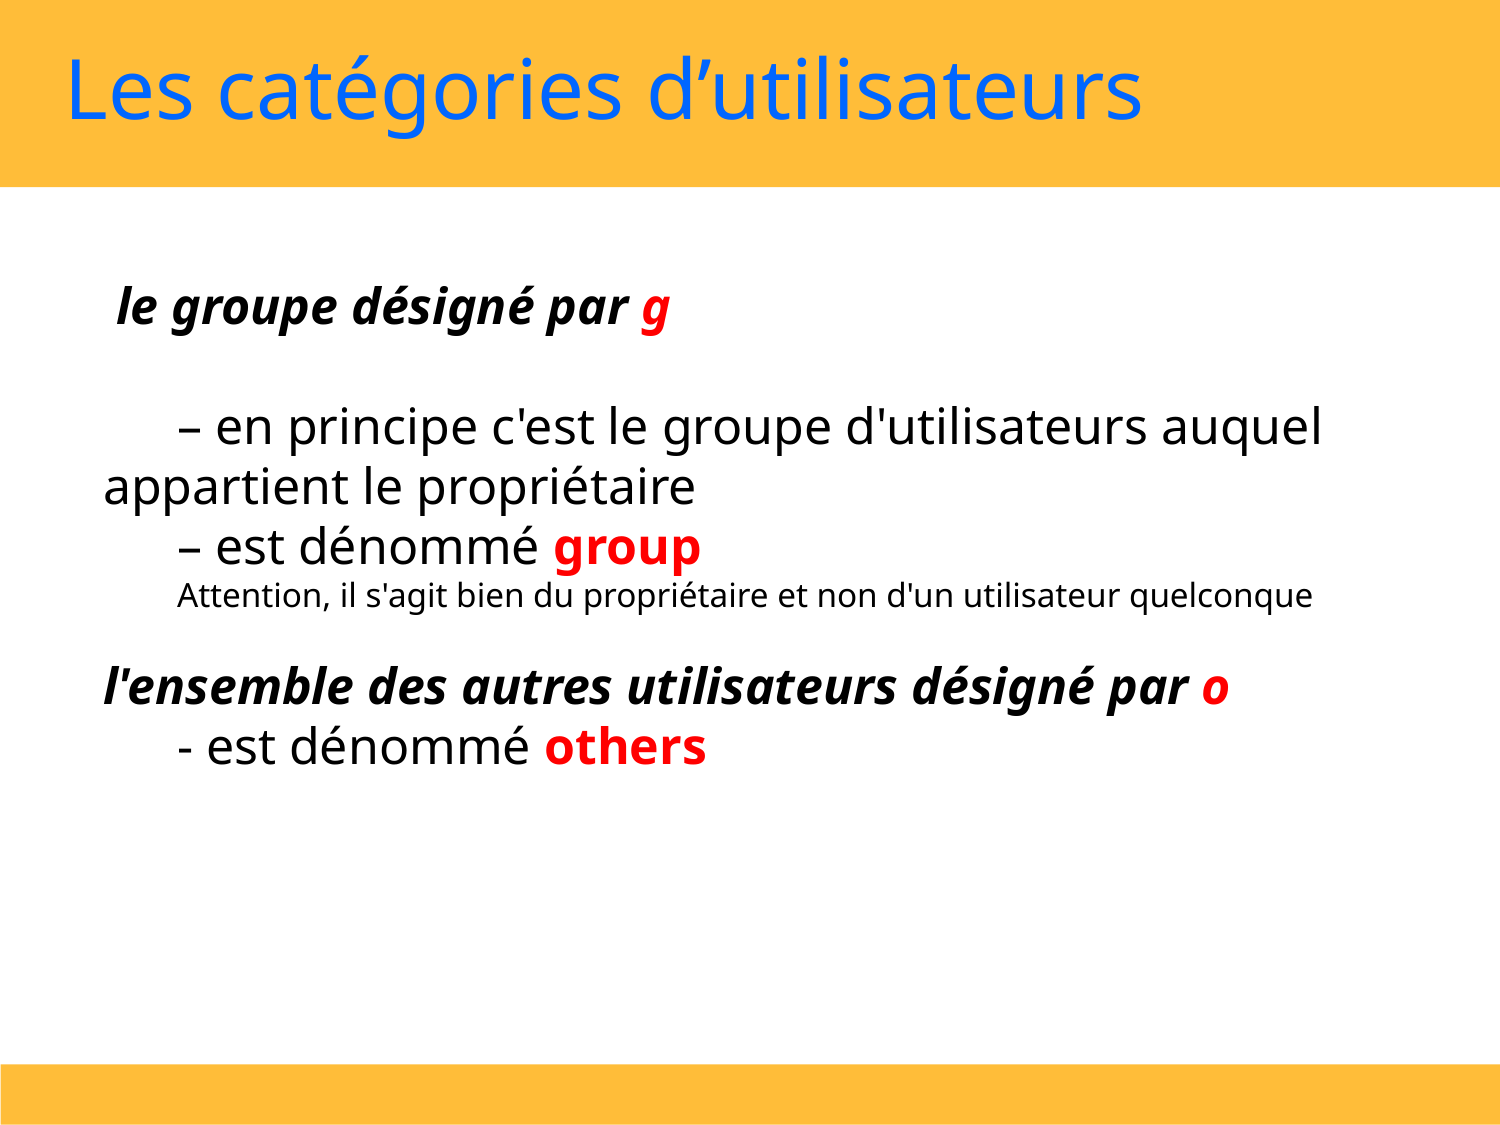

Les catégories d’utilisateurs
 le groupe désigné par g
	– en principe c'est le groupe d'utilisateurs auquel appartient le propriétaire
	– est dénommé group
	Attention, il s'agit bien du propriétaire et non d'un utilisateur quelconque
l'ensemble des autres utilisateurs désigné par o
	- est dénommé others